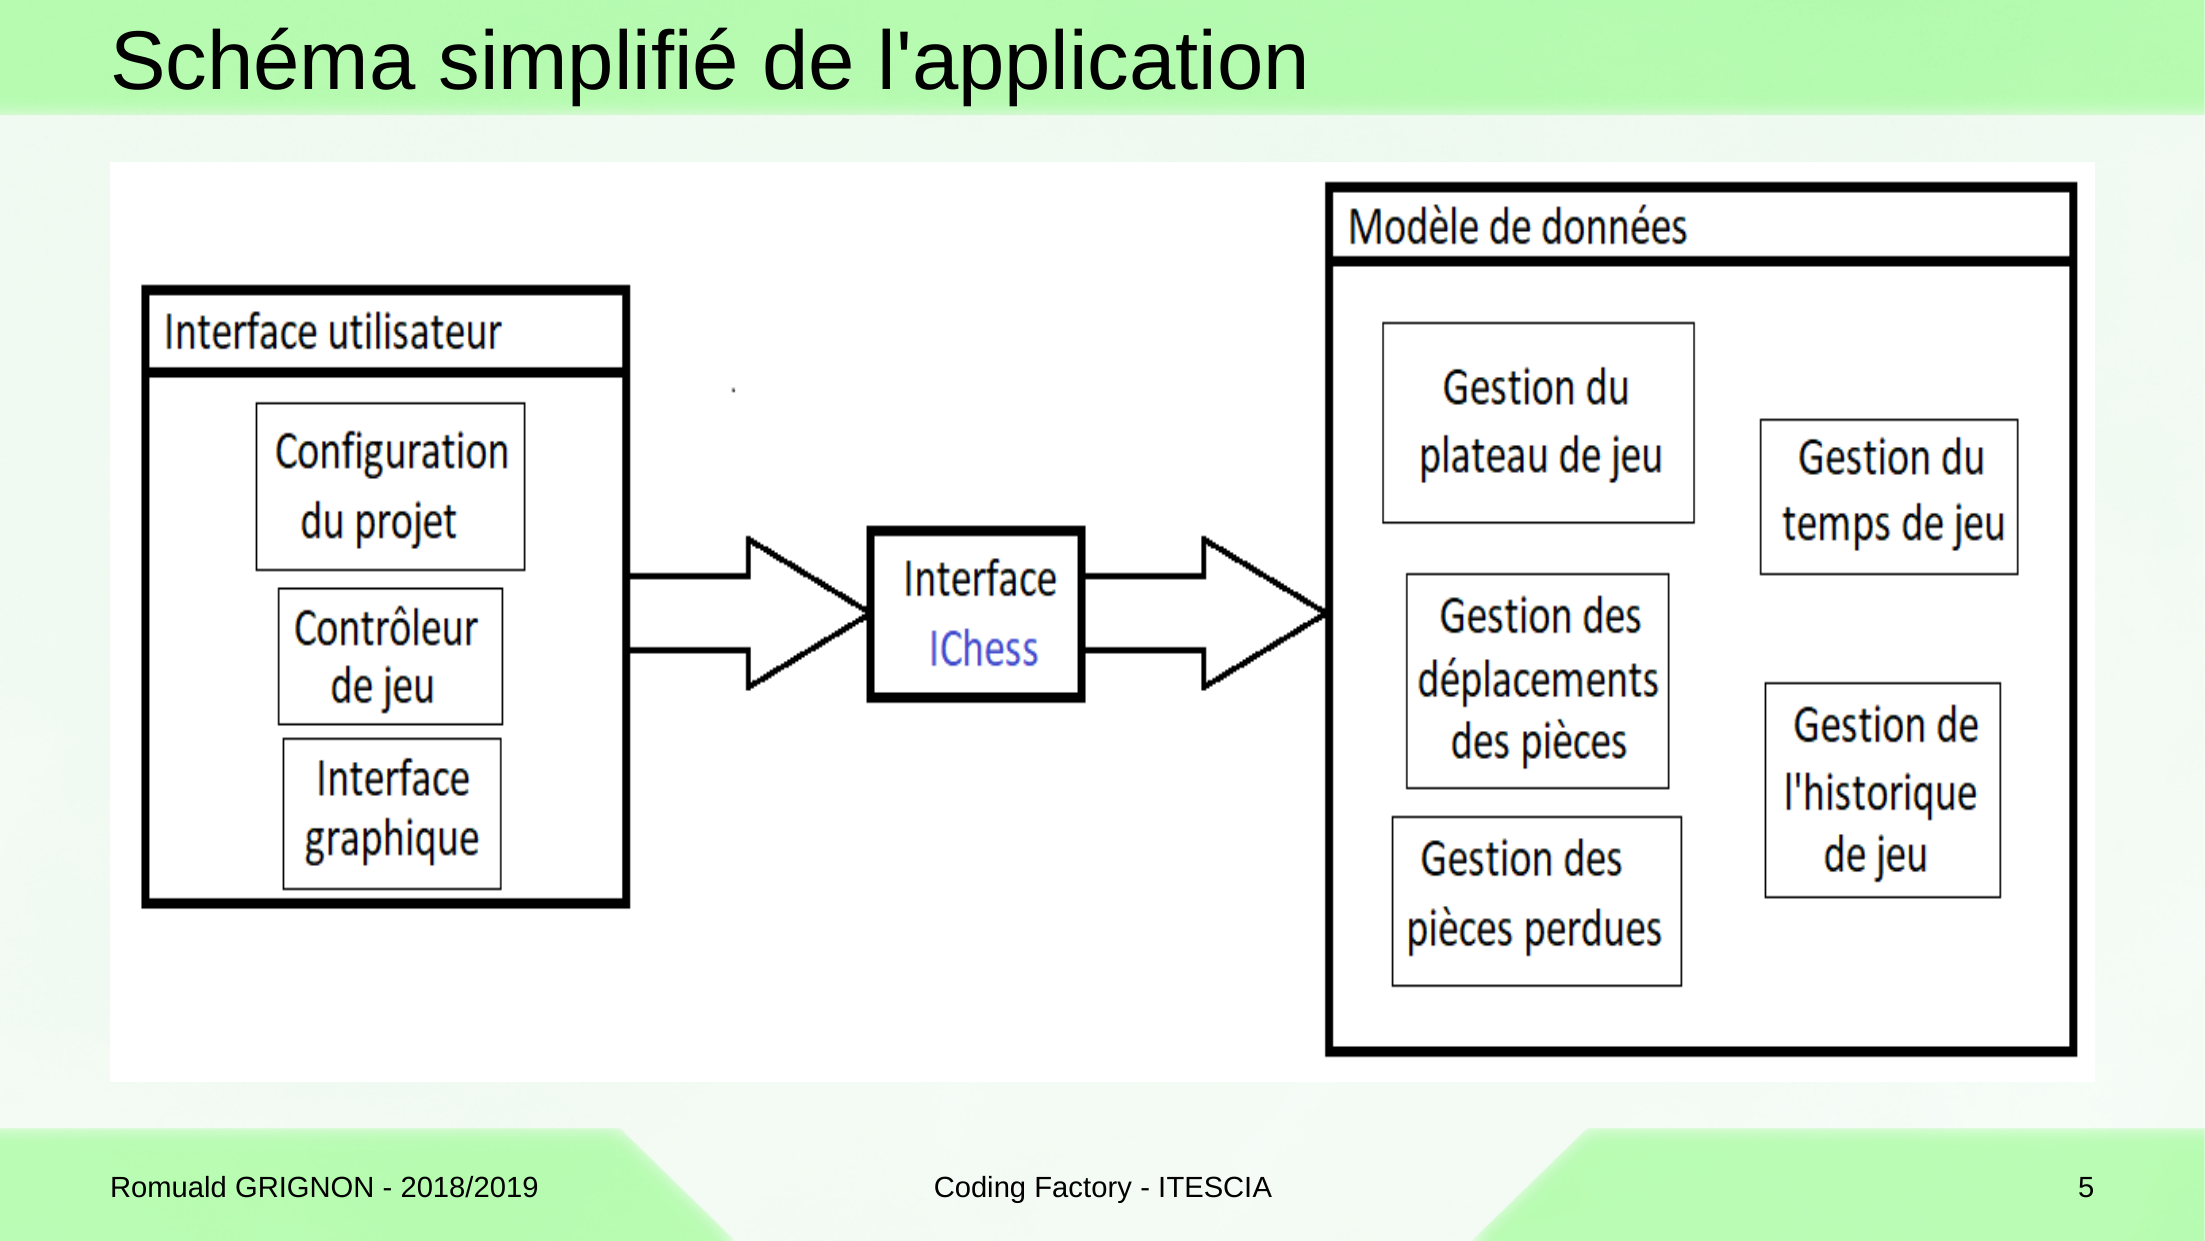

# Schéma simplifié de l'application
Romuald GRIGNON - 2018/2019
Coding Factory - ITESCIA
5